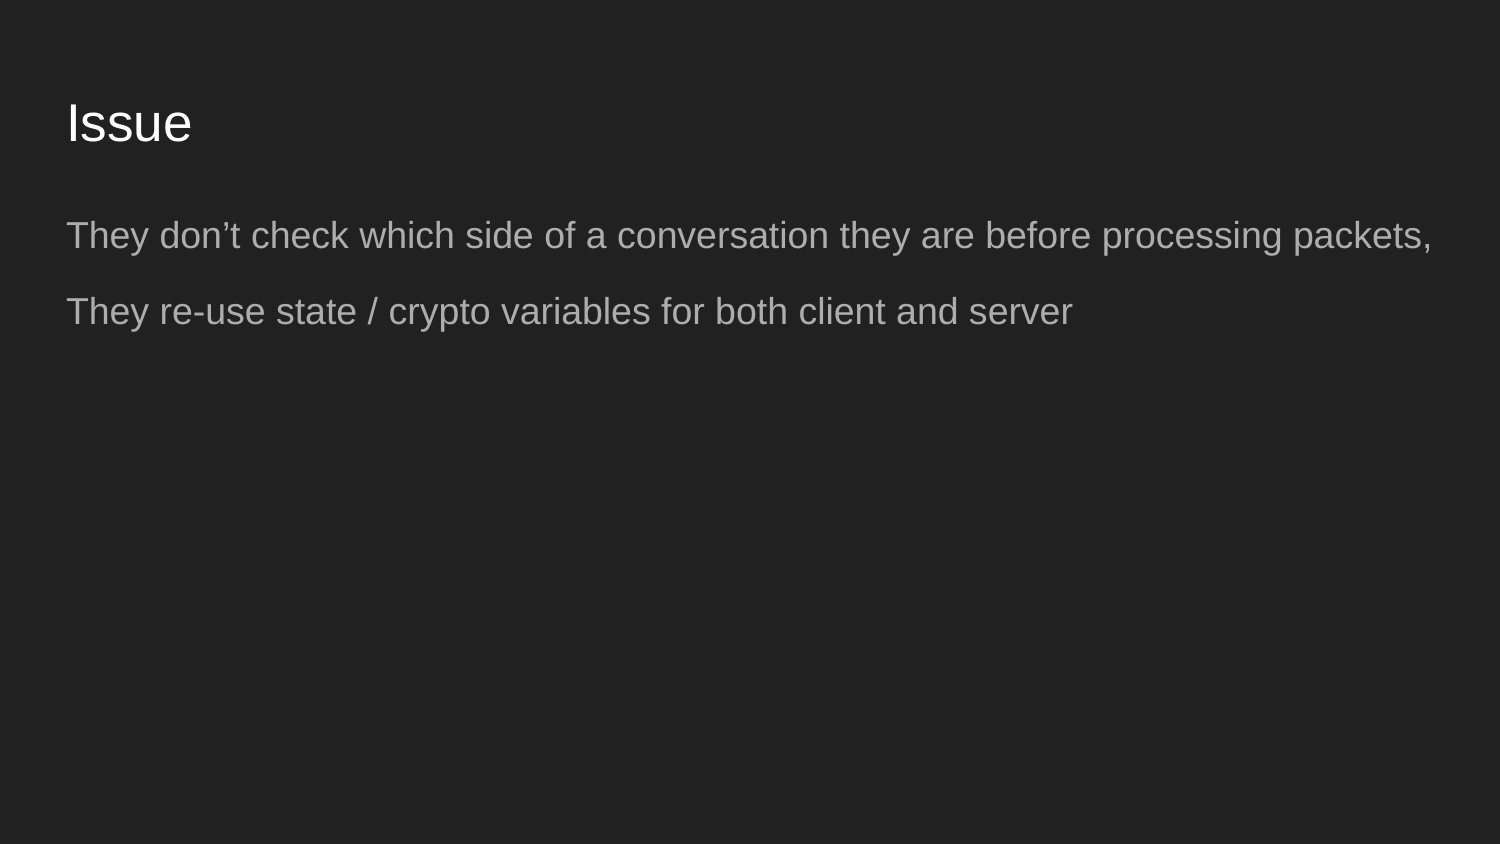

# Issue
They don’t check which side of a conversation they are before processing packets,
They re-use state / crypto variables for both client and server